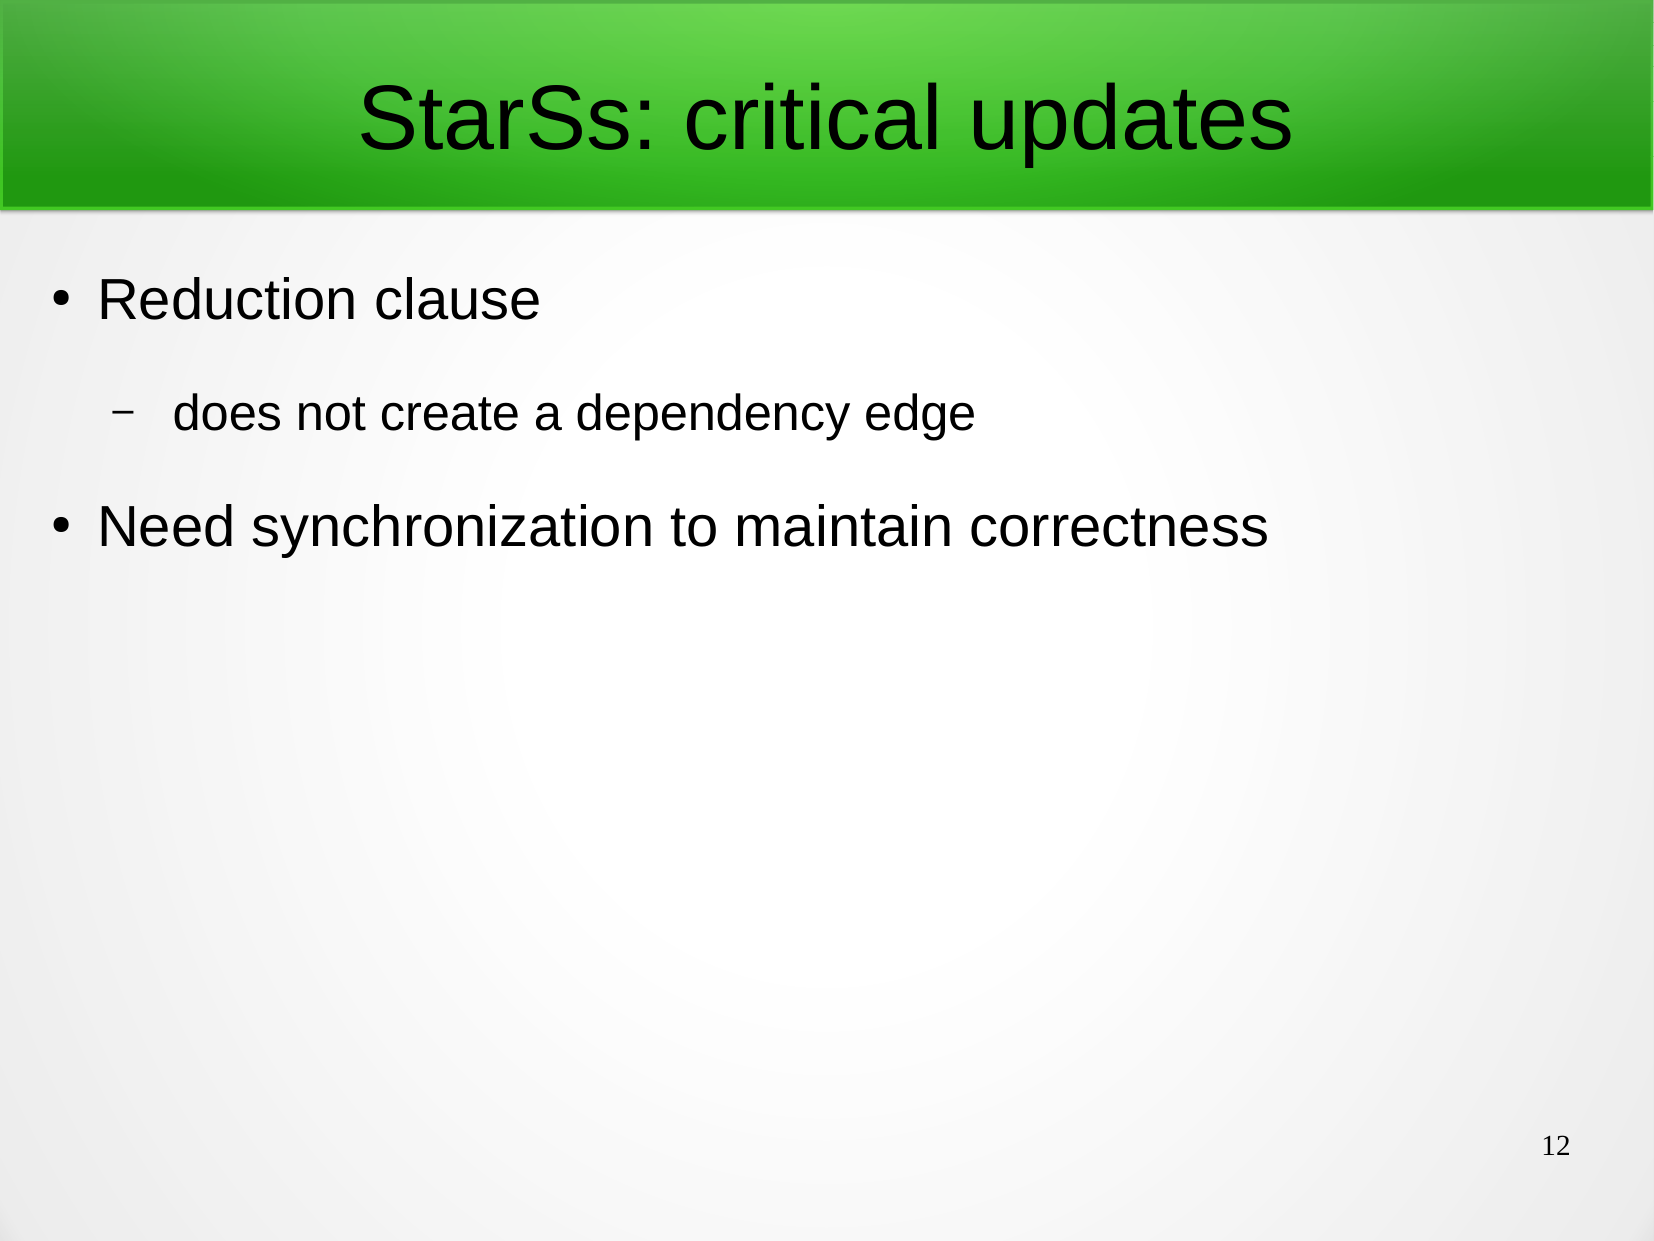

# StarSs: critical updates
Reduction clause
 does not create a dependency edge
Need synchronization to maintain correctness
12